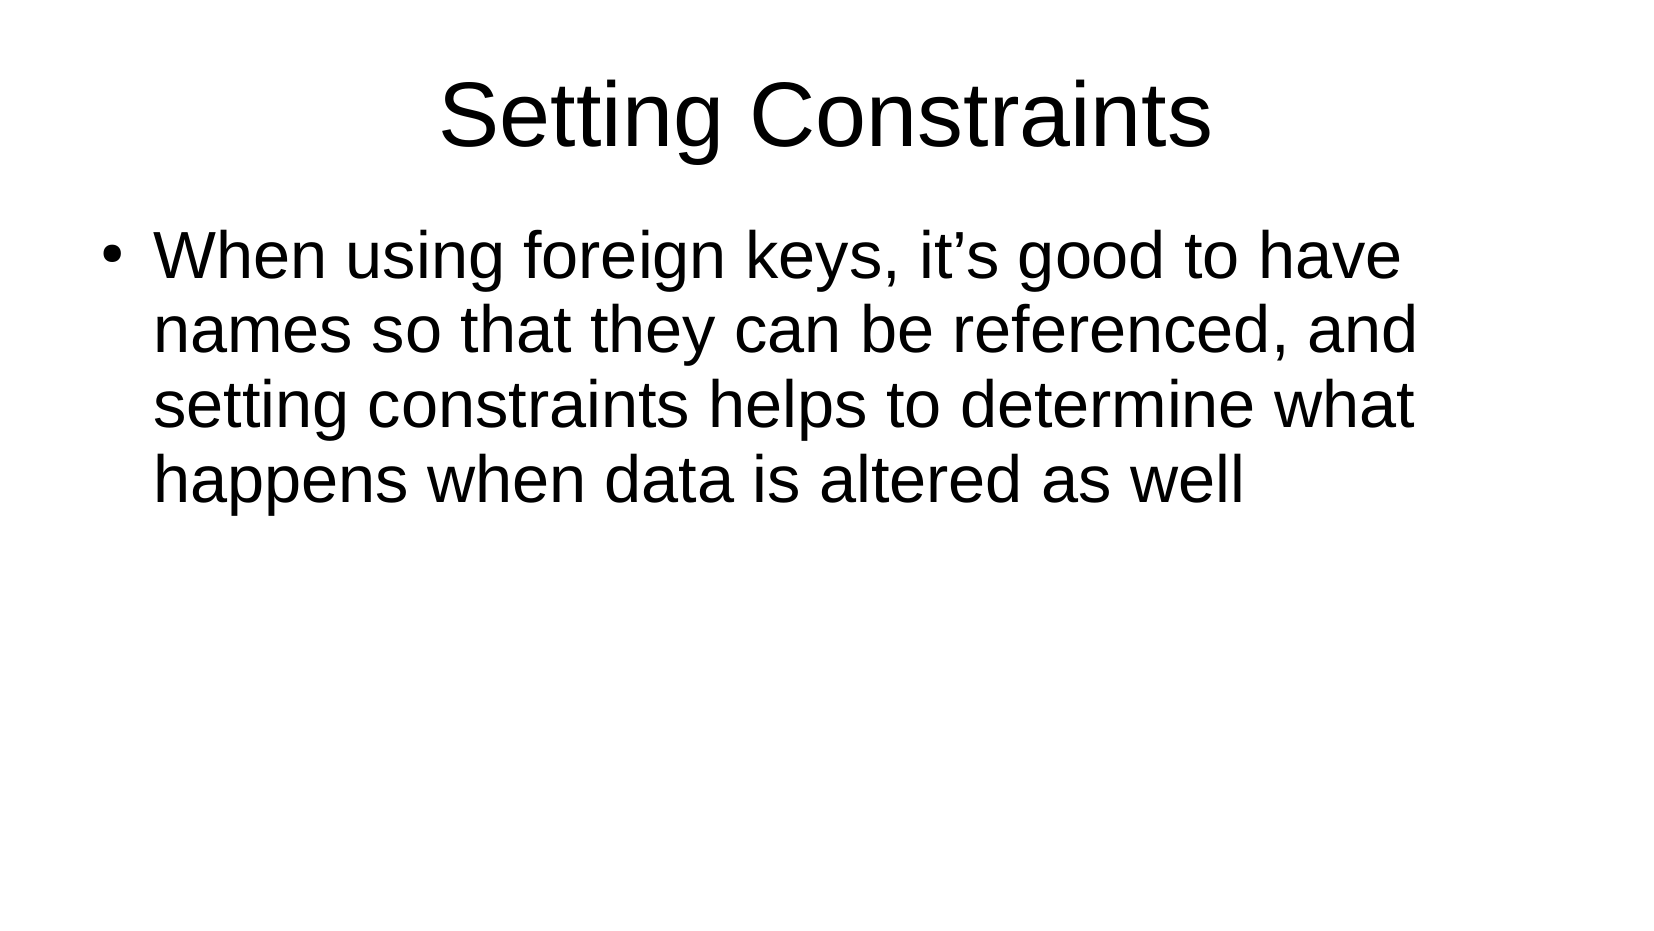

# Setting Constraints
When using foreign keys, it’s good to have names so that they can be referenced, and setting constraints helps to determine what happens when data is altered as well